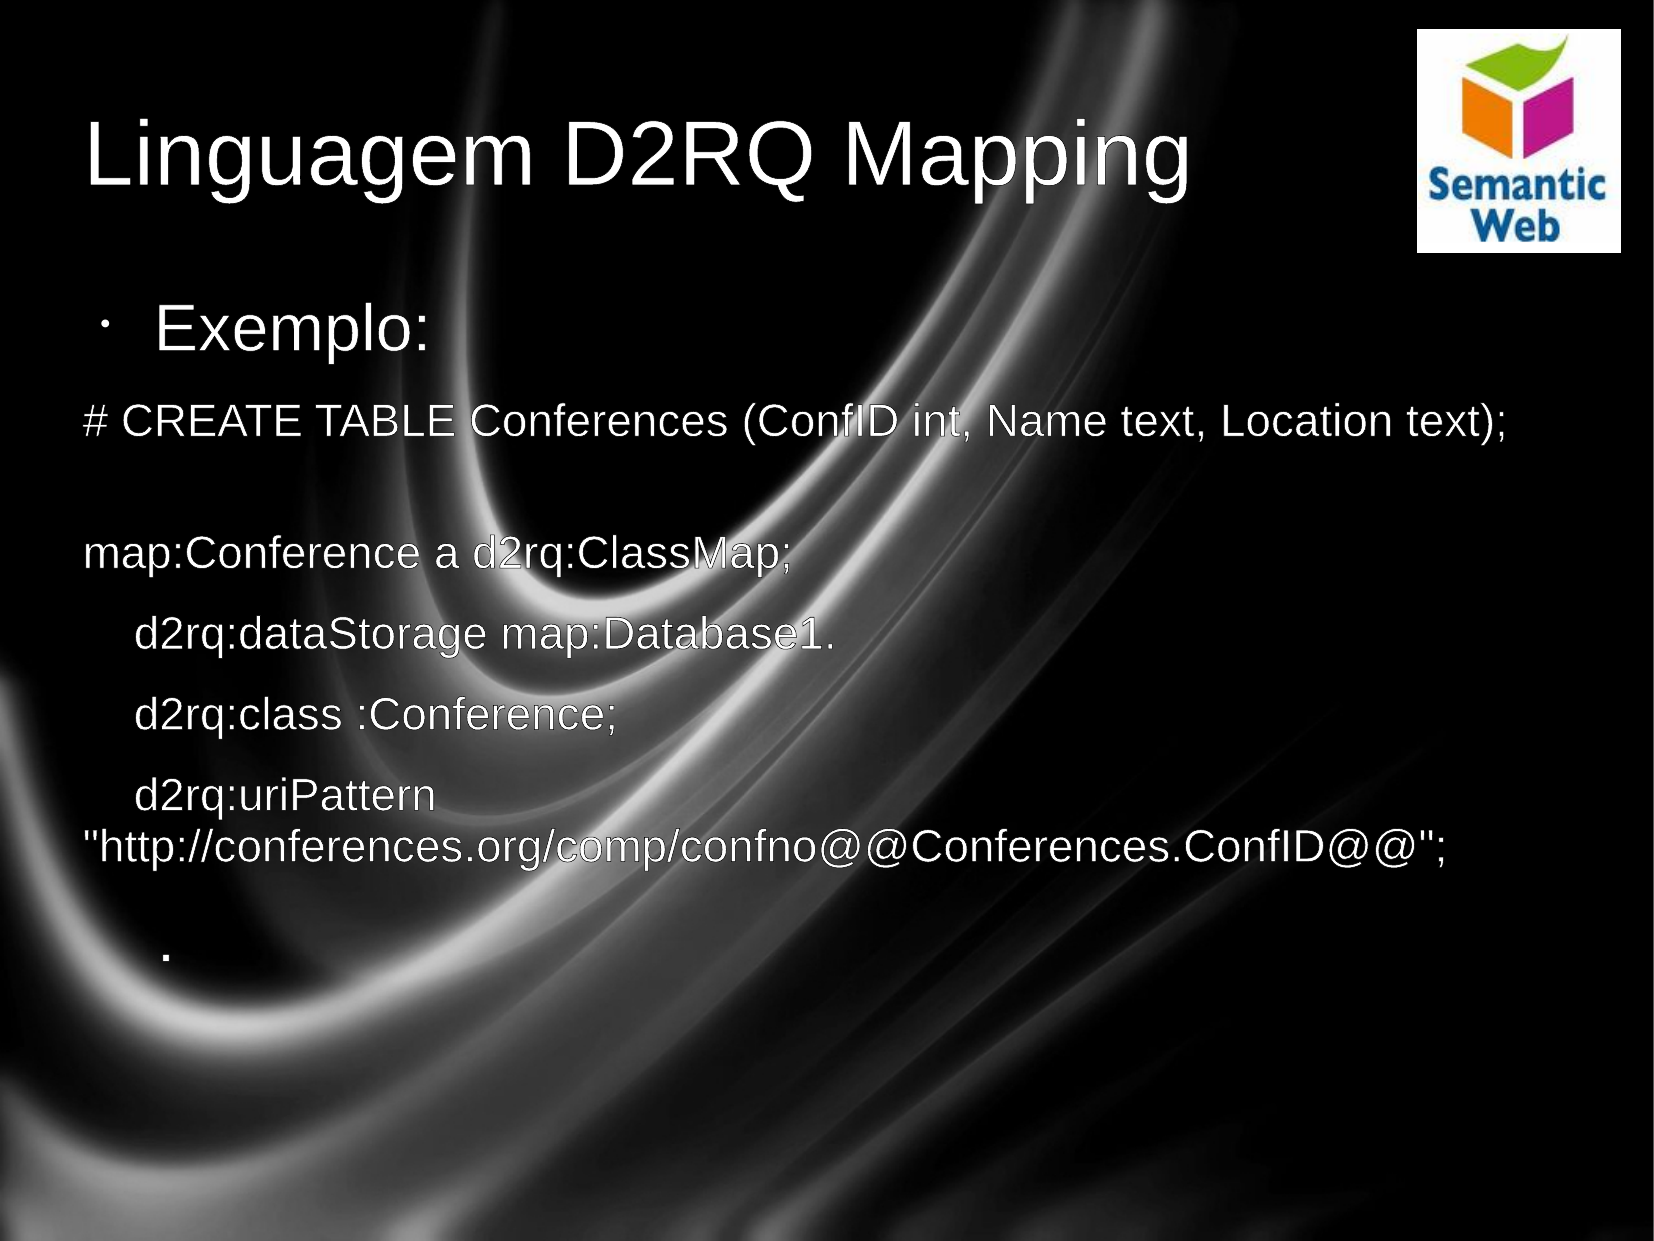

# Linguagem D2RQ Mapping
Exemplo:
# CREATE TABLE Conferences (ConfID int, Name text, Location text);
map:Conference a d2rq:ClassMap;
 d2rq:dataStorage map:Database1.
 d2rq:class :Conference;
 d2rq:uriPattern "http://conferences.org/comp/confno@@Conferences.ConfID@@";
 .